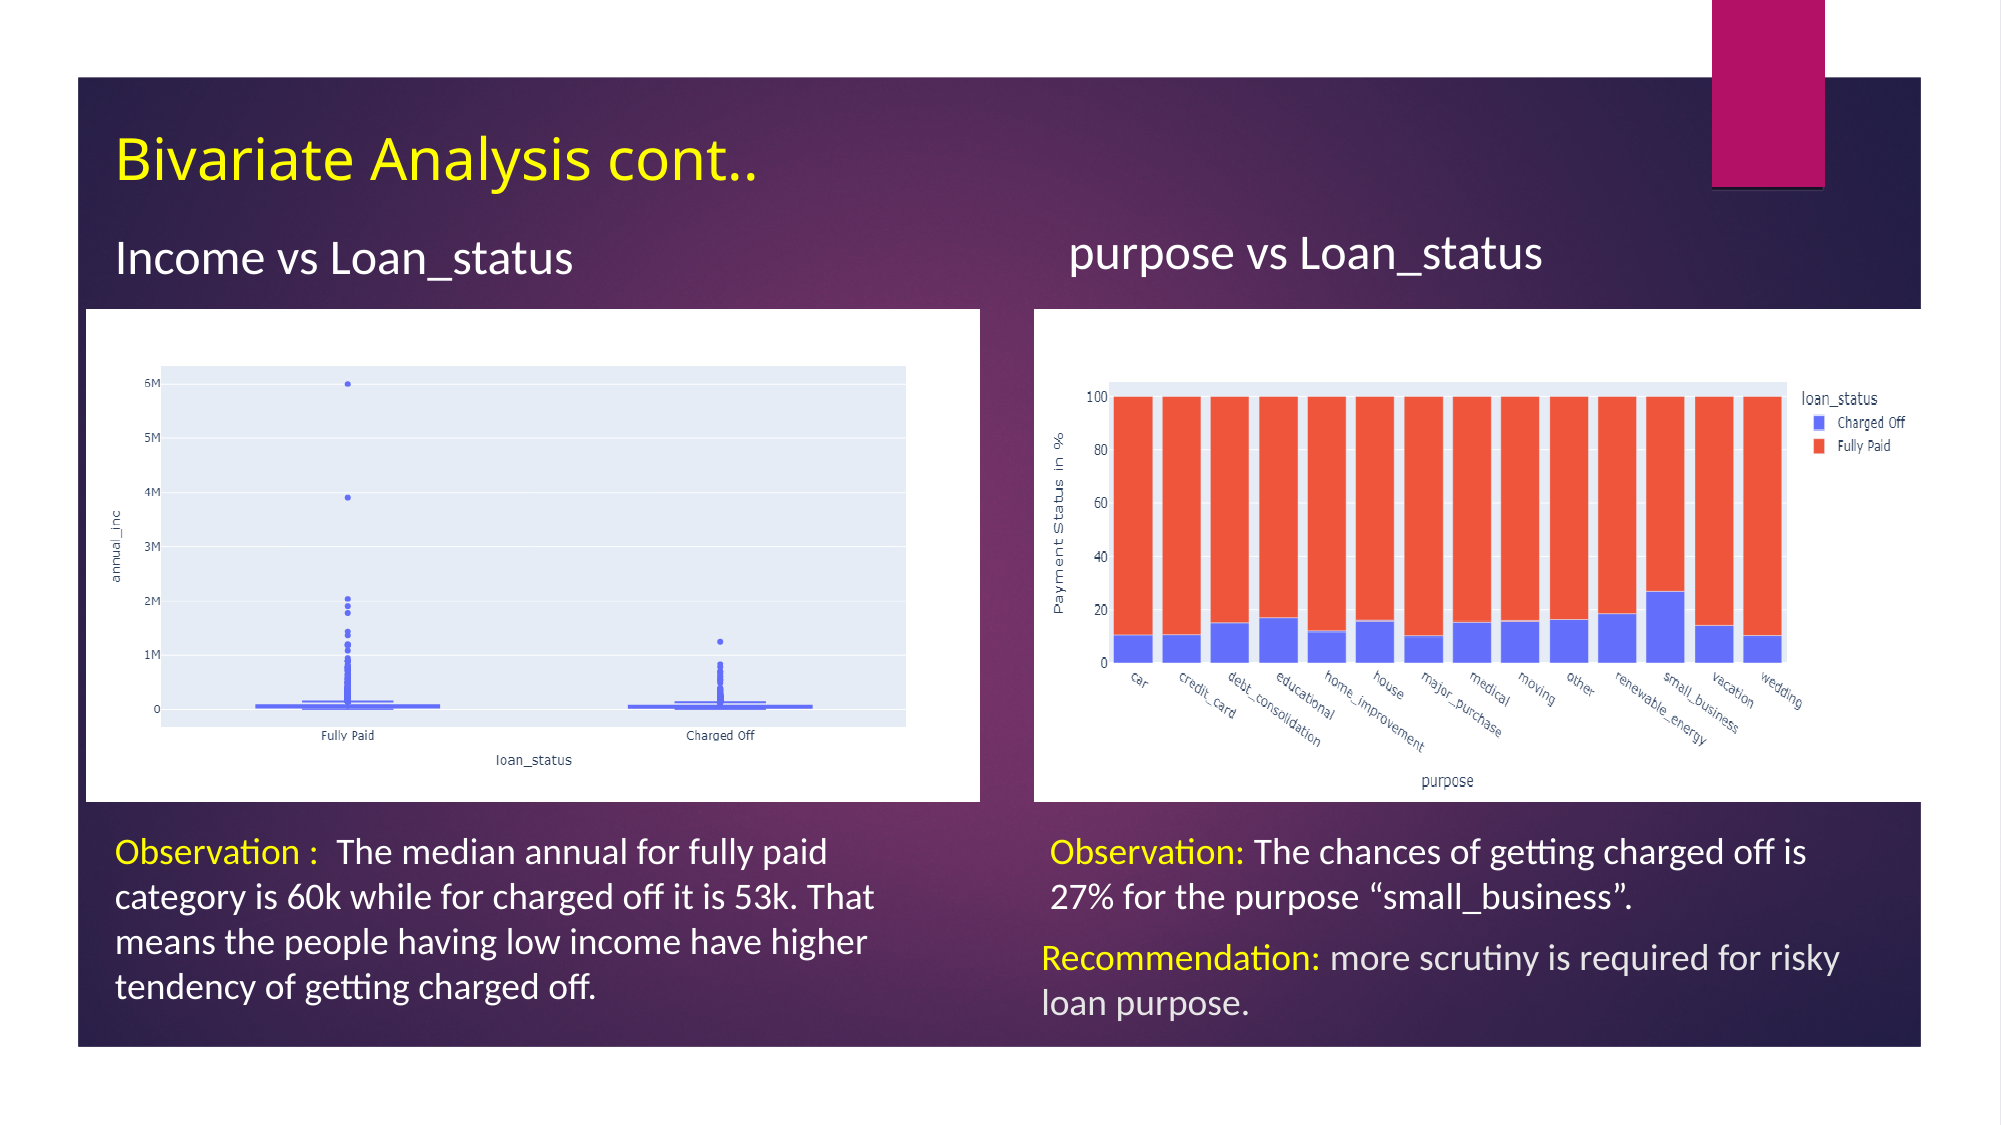

# Bivariate Analysis cont..
purpose vs Loan_status
Income vs Loan_status
Observation : The median annual for fully paid category is 60k while for charged off it is 53k. That means the people having low income have higher tendency of getting charged off.
Observation: The chances of getting charged off is 27% for the purpose “small_business”.
Recommendation: more scrutiny is required for risky loan purpose.